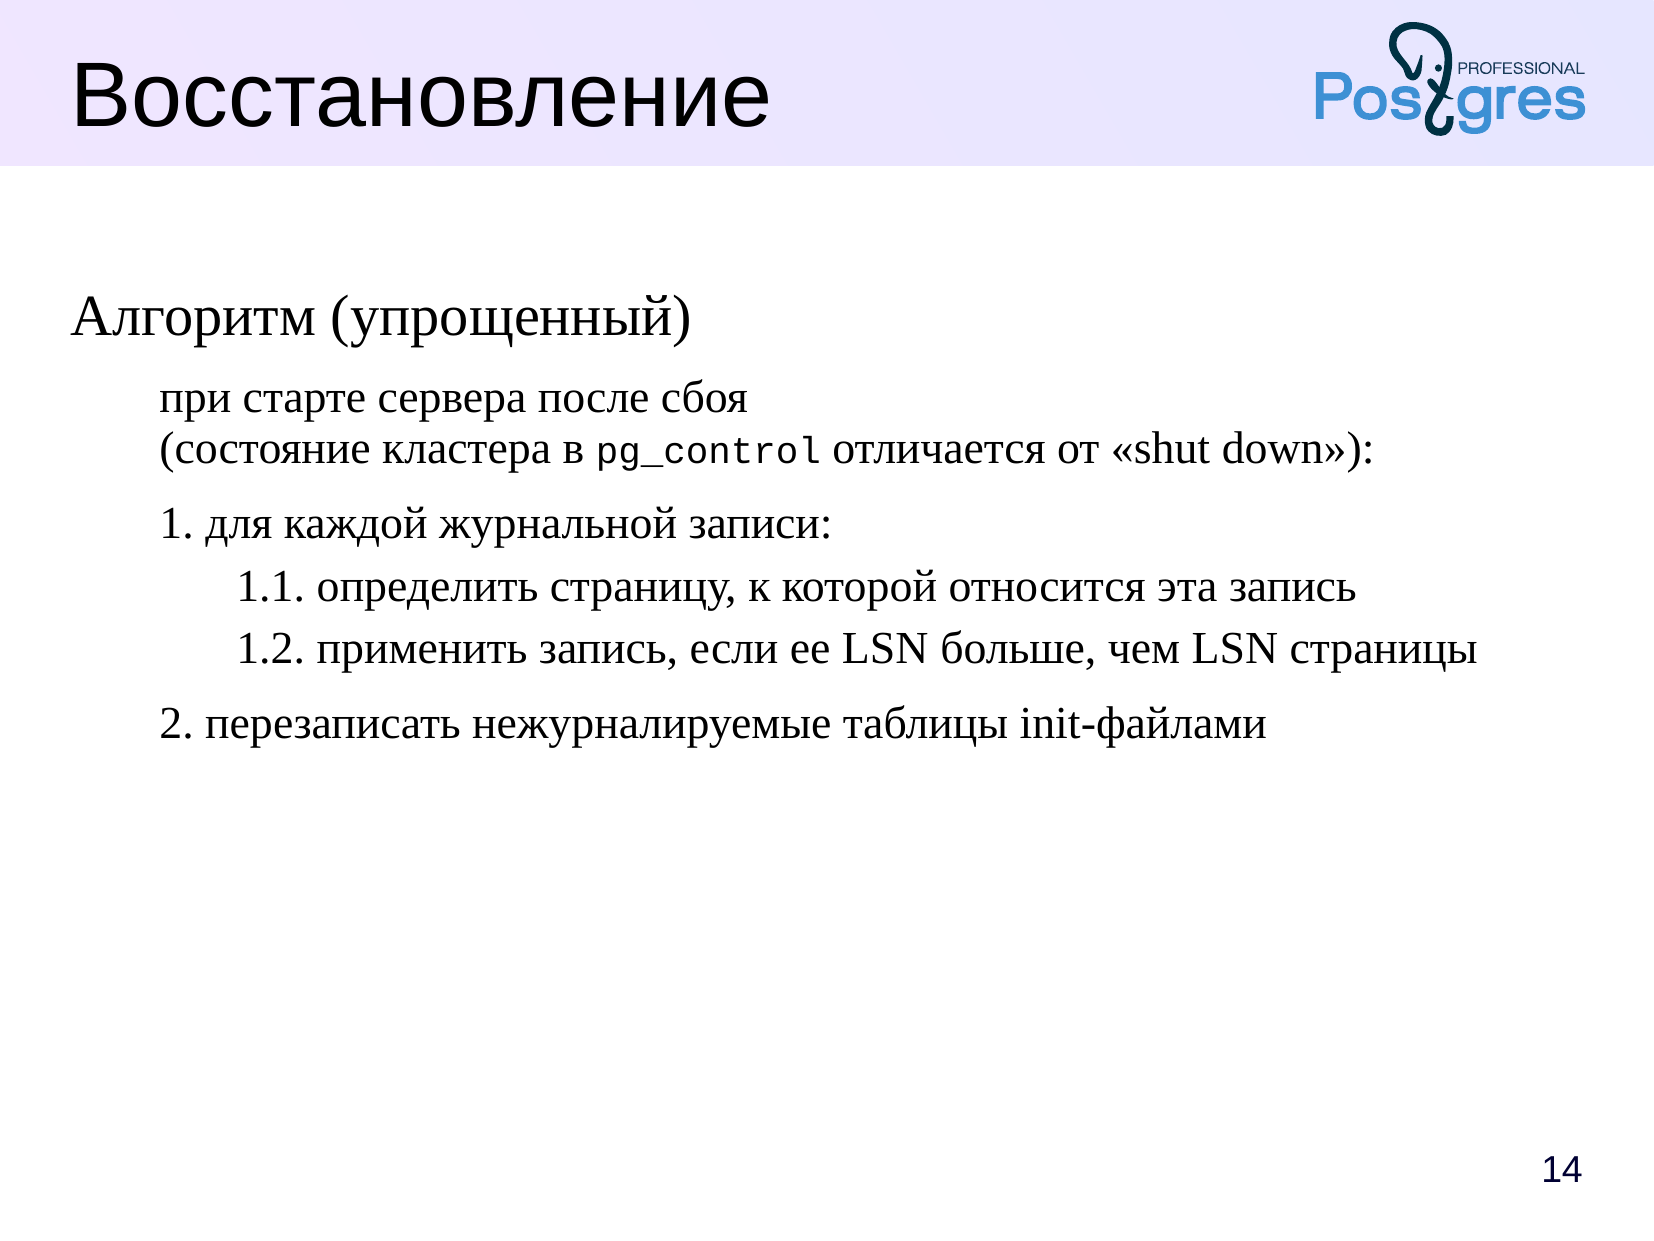

# Восстановление
Алгоритм (упрощенный)
при старте сервера после сбоя
(состояние кластера в pg_control отличается от «shut down»):
1. для каждой журнальной записи:
1.1. определить страницу, к которой относится эта запись
1.2. применить запись, если ее LSN больше, чем LSN страницы
2. перезаписать нежурналируемые таблицы init-файлами